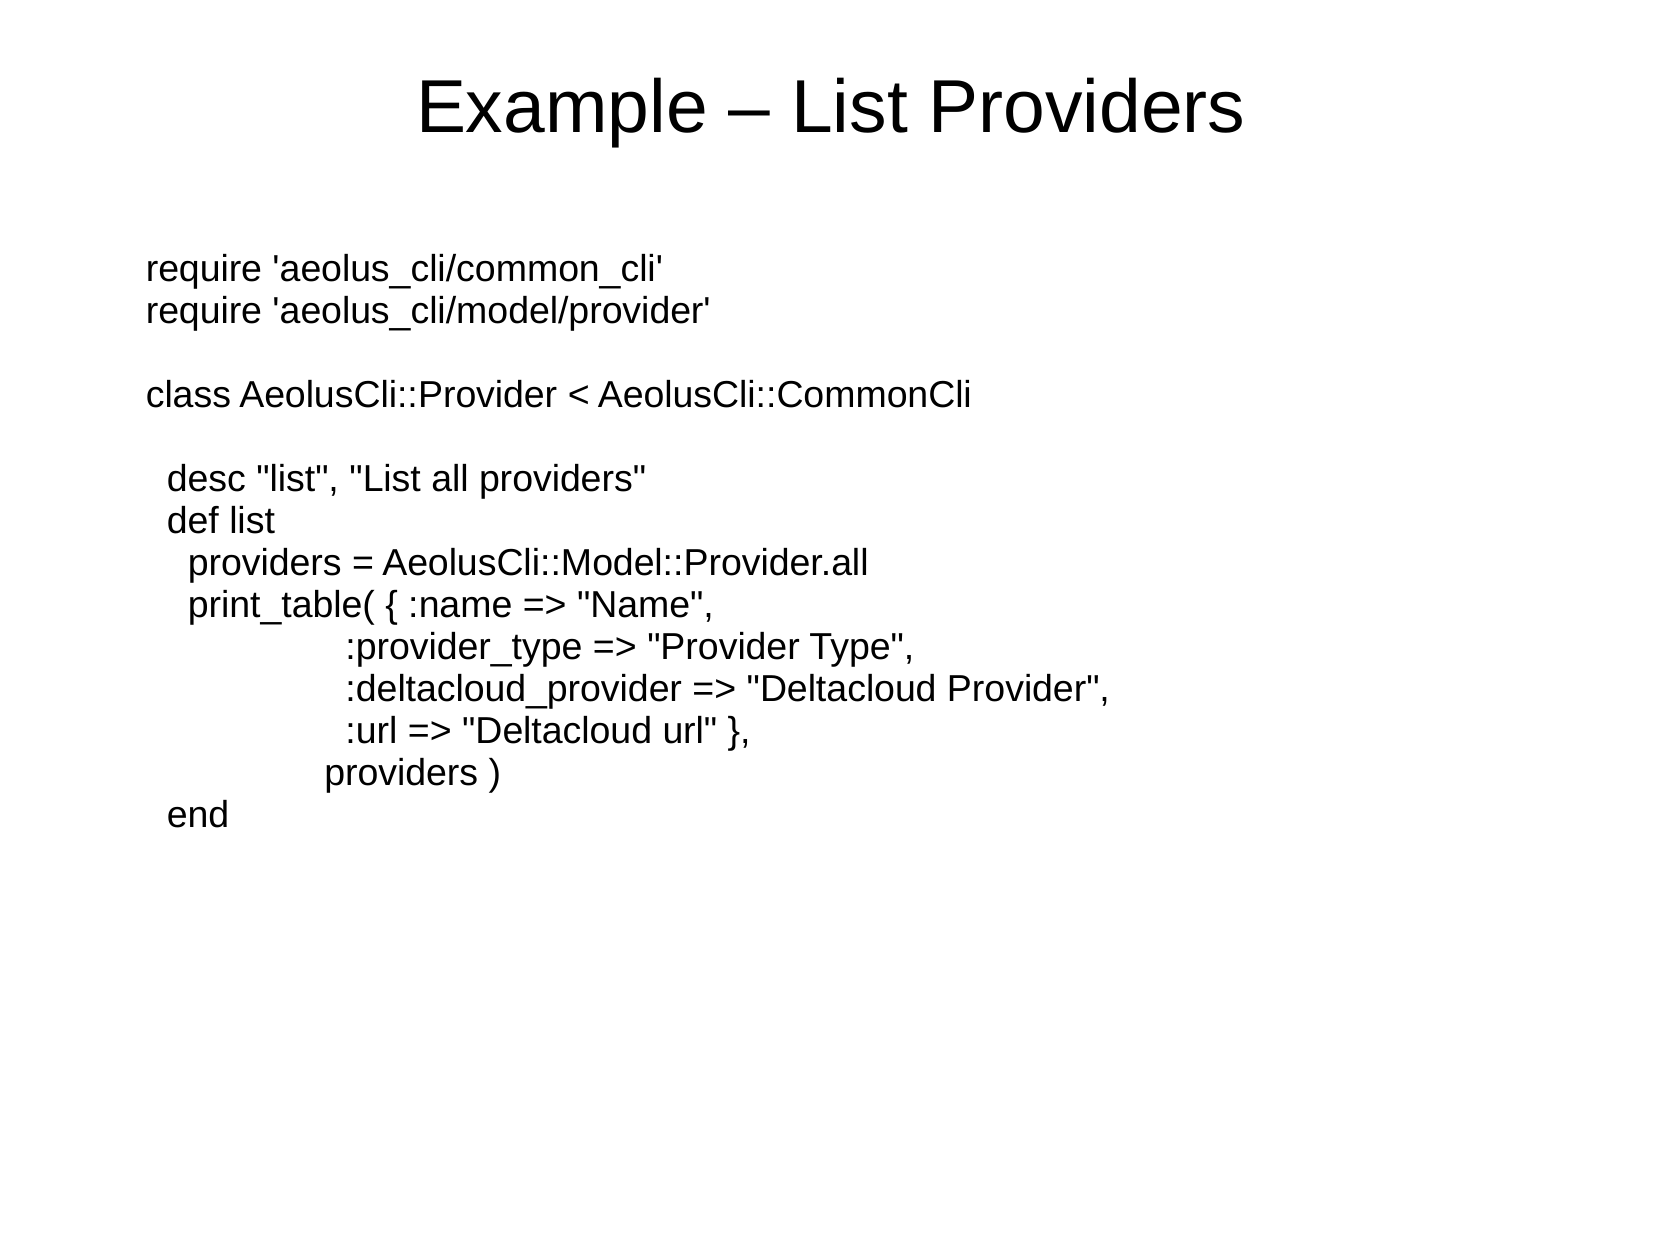

# Example – List Providers
require 'aeolus_cli/common_cli'
require 'aeolus_cli/model/provider'
class AeolusCli::Provider < AeolusCli::CommonCli
 desc "list", "List all providers"
 def list
 providers = AeolusCli::Model::Provider.all
 print_table( { :name => "Name",
 :provider_type => "Provider Type",
 :deltacloud_provider => "Deltacloud Provider",
 :url => "Deltacloud url" },
 providers )
 end